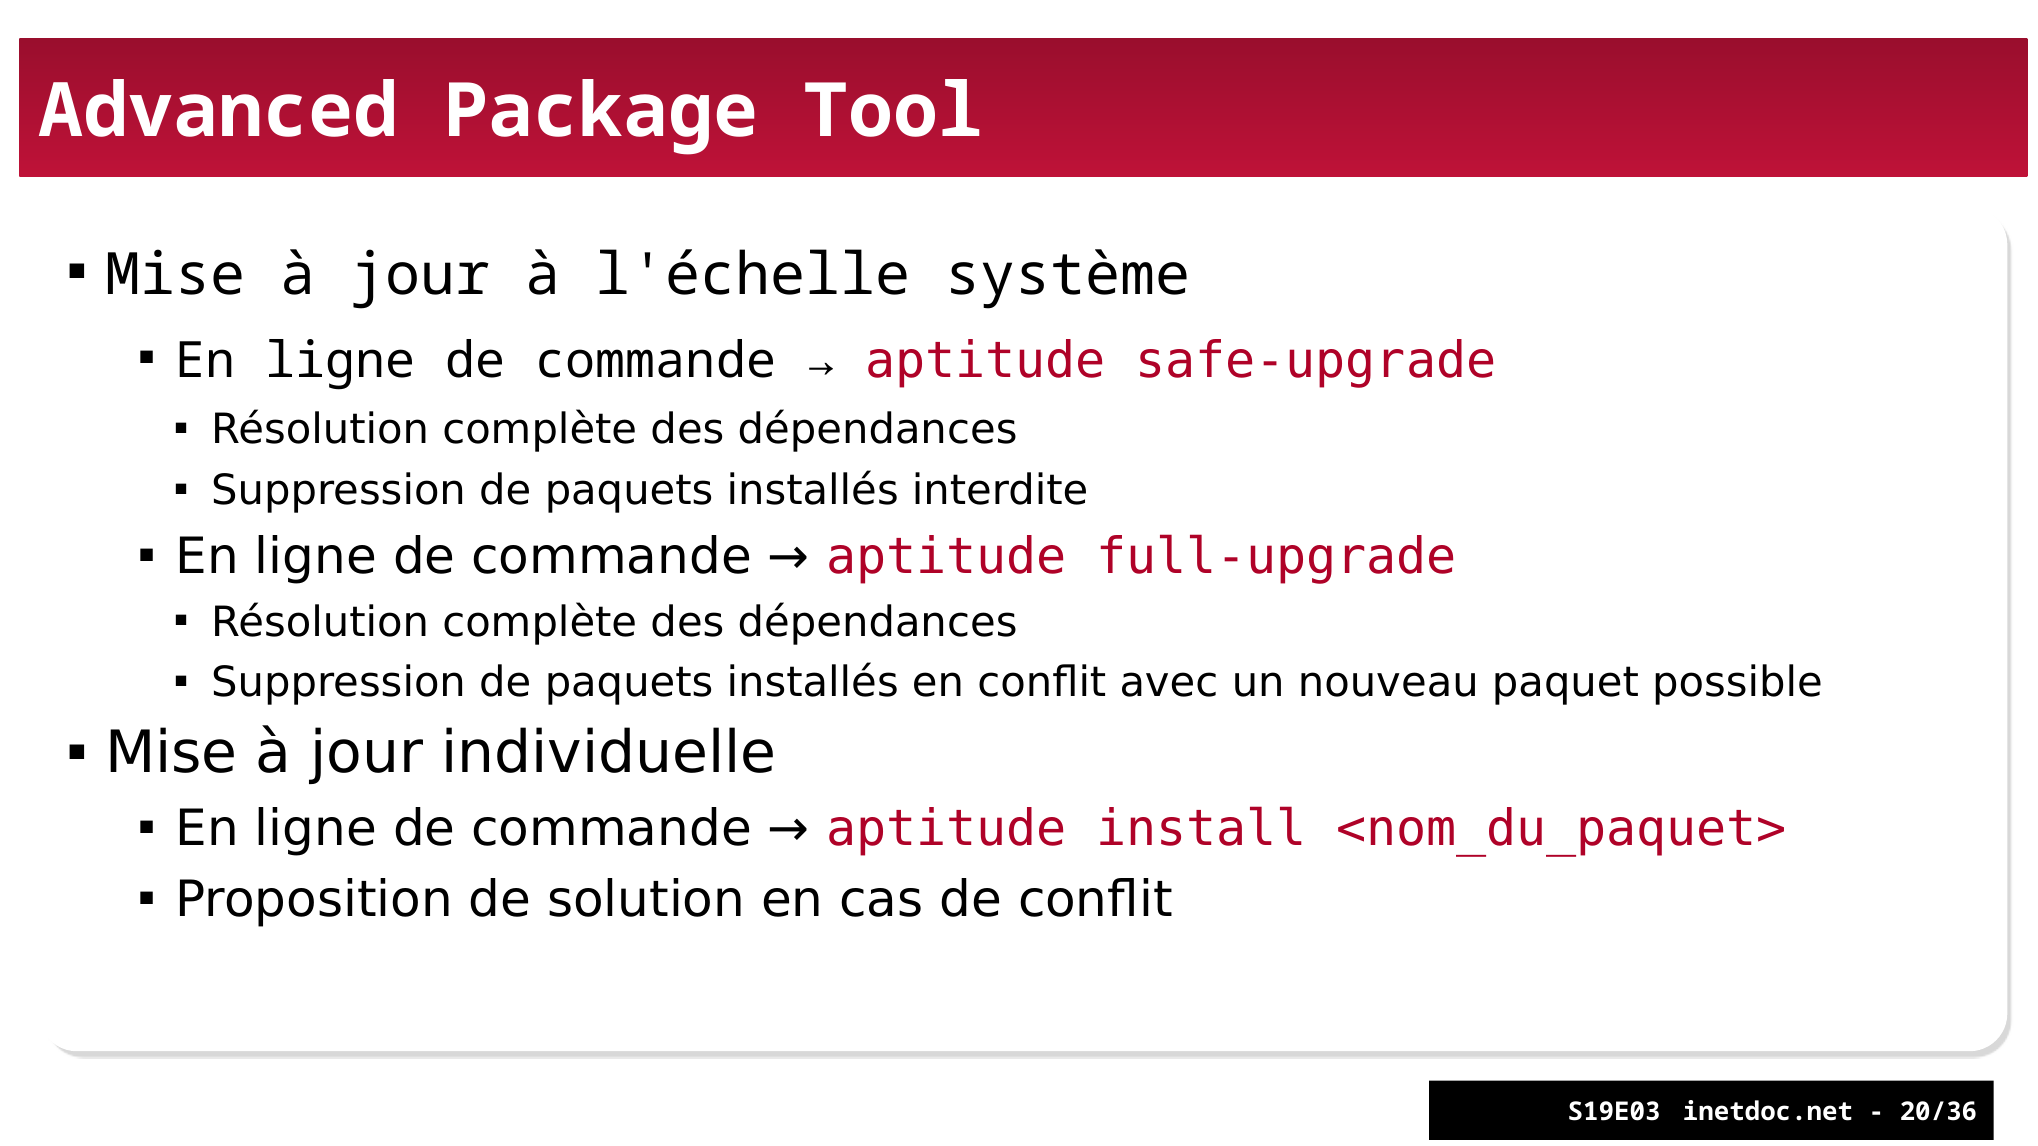

Advanced Package Tool
Mise à jour à l'échelle système
En ligne de commande → aptitude safe-upgrade
Résolution complète des dépendances
Suppression de paquets installés interdite
En ligne de commande → aptitude full-upgrade
Résolution complète des dépendances
Suppression de paquets installés en conflit avec un nouveau paquet possible
Mise à jour individuelle
En ligne de commande → aptitude install <nom_du_paquet>
Proposition de solution en cas de conflit
S19E03	inetdoc.net - /36